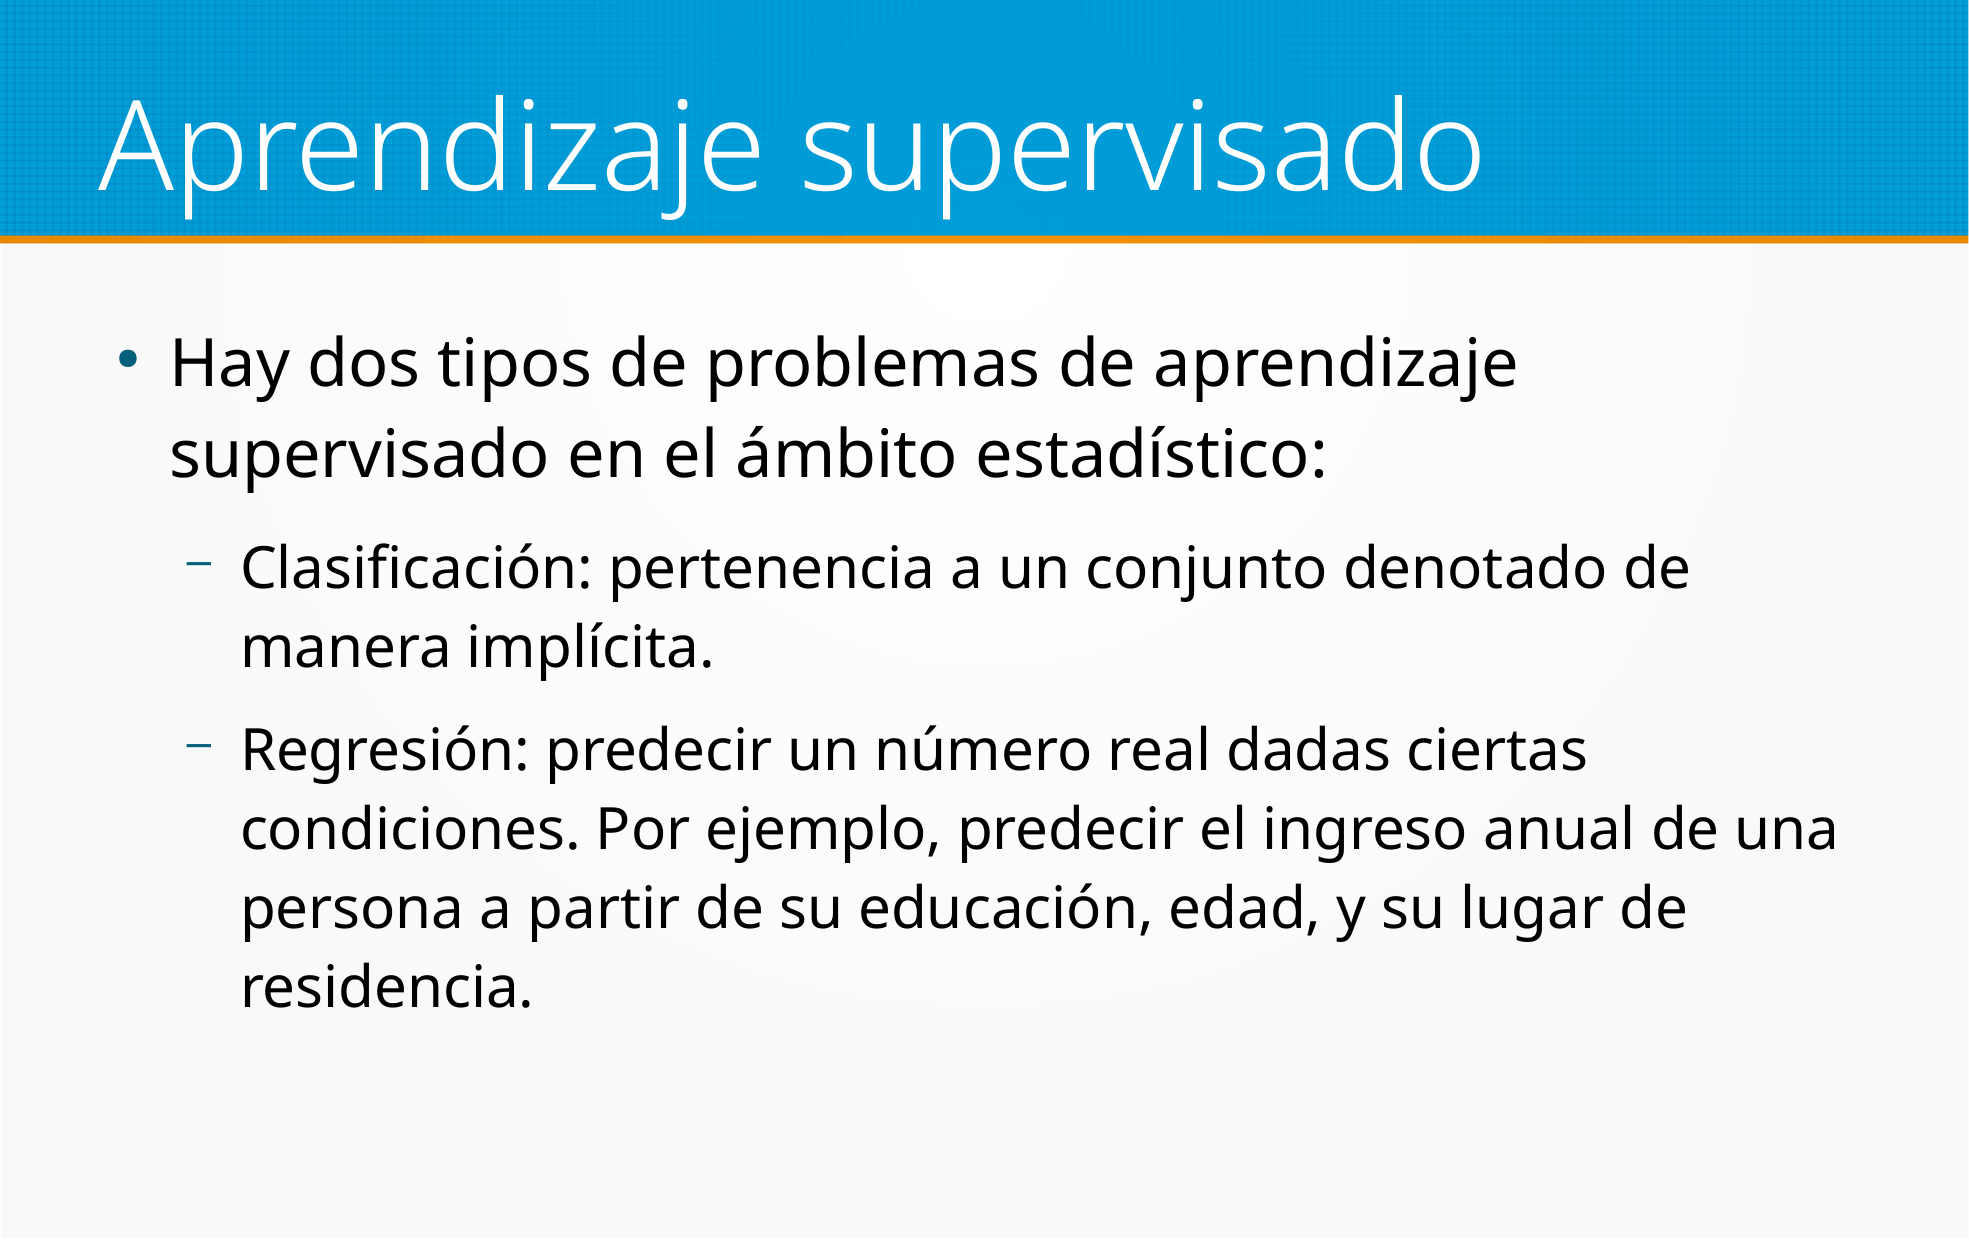

# Aprendizaje supervisado
Hay dos tipos de problemas de aprendizaje supervisado en el ámbito estadístico:
Clasificación: pertenencia a un conjunto denotado de manera implícita.
Regresión: predecir un número real dadas ciertas condiciones. Por ejemplo, predecir el ingreso anual de una persona a partir de su educación, edad, y su lugar de residencia.